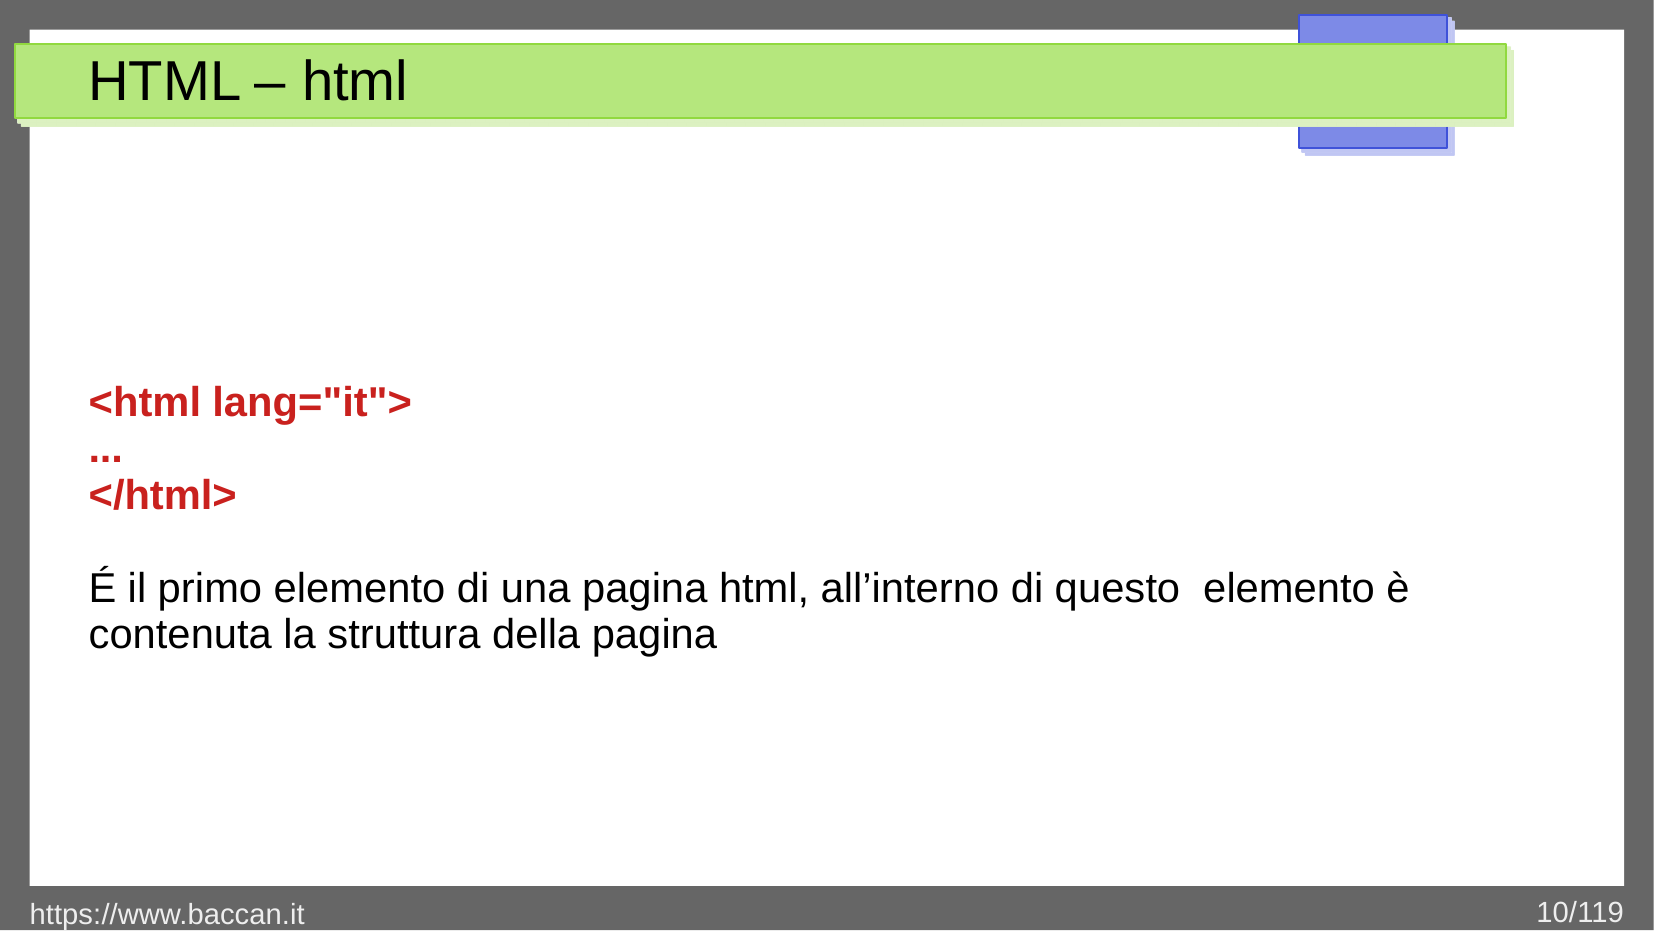

# HTML – html
<html lang="it">
...
</html>
É il primo elemento di una pagina html, all’interno di questo elemento è contenuta la struttura della pagina
10
https://www.baccan.it